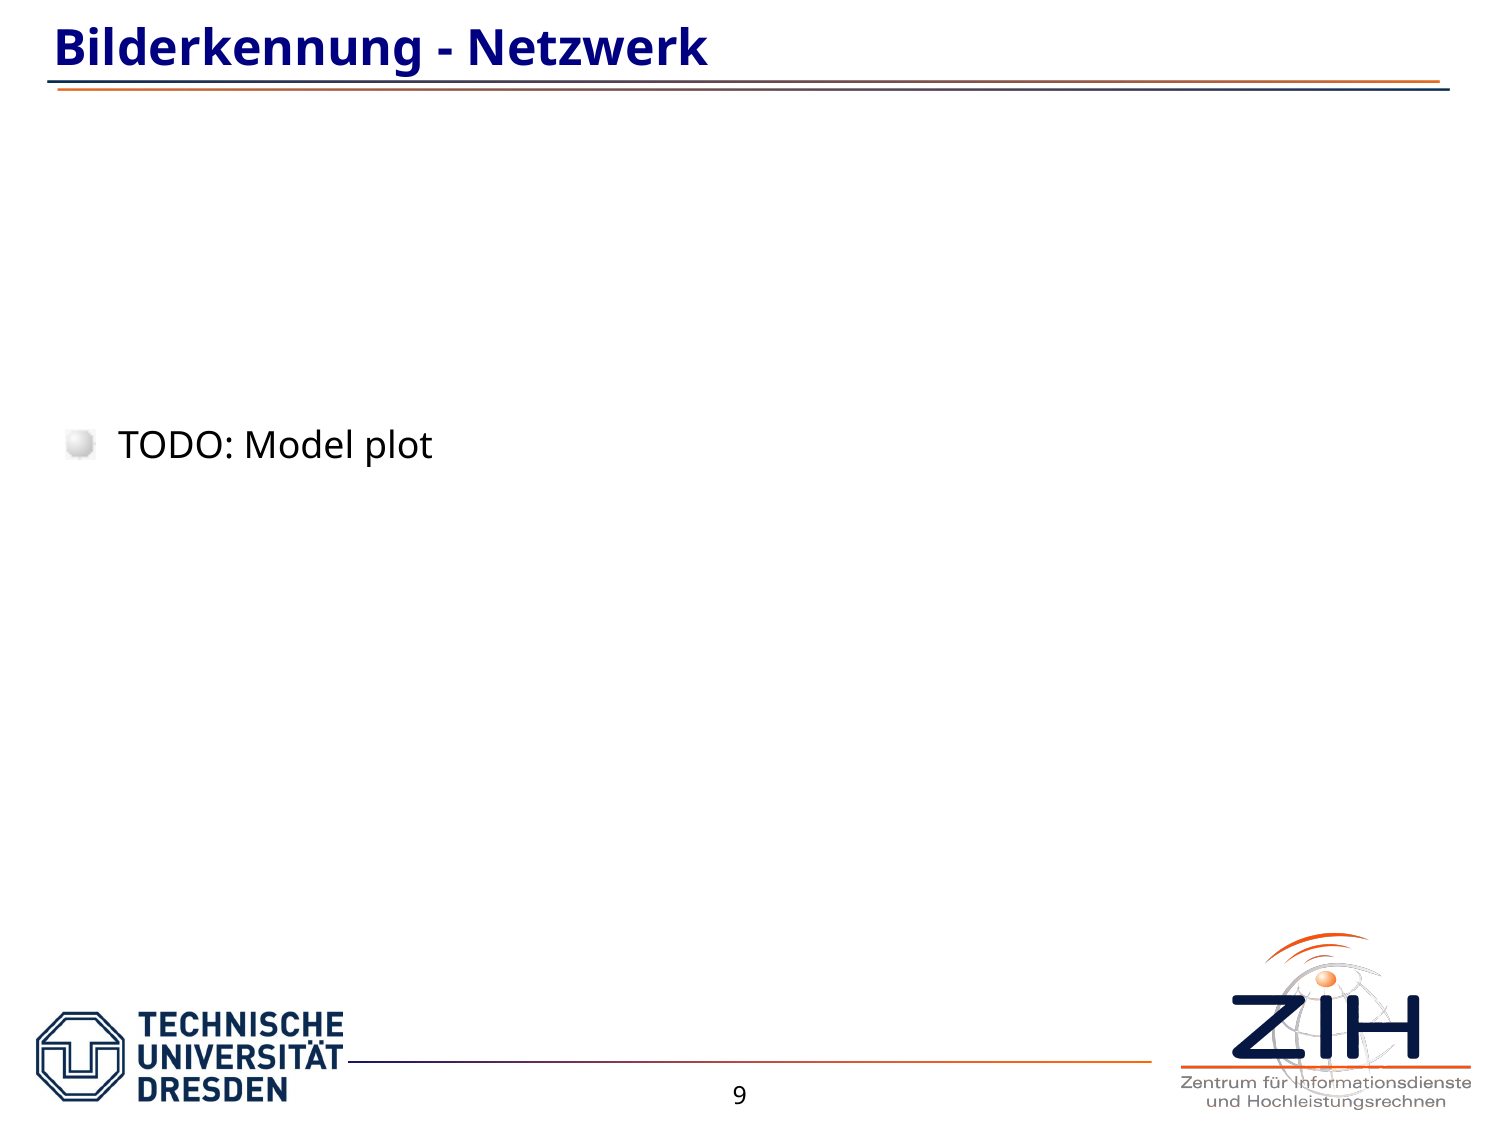

# Bilderkennung - Netzwerk
TODO: Model plot
9